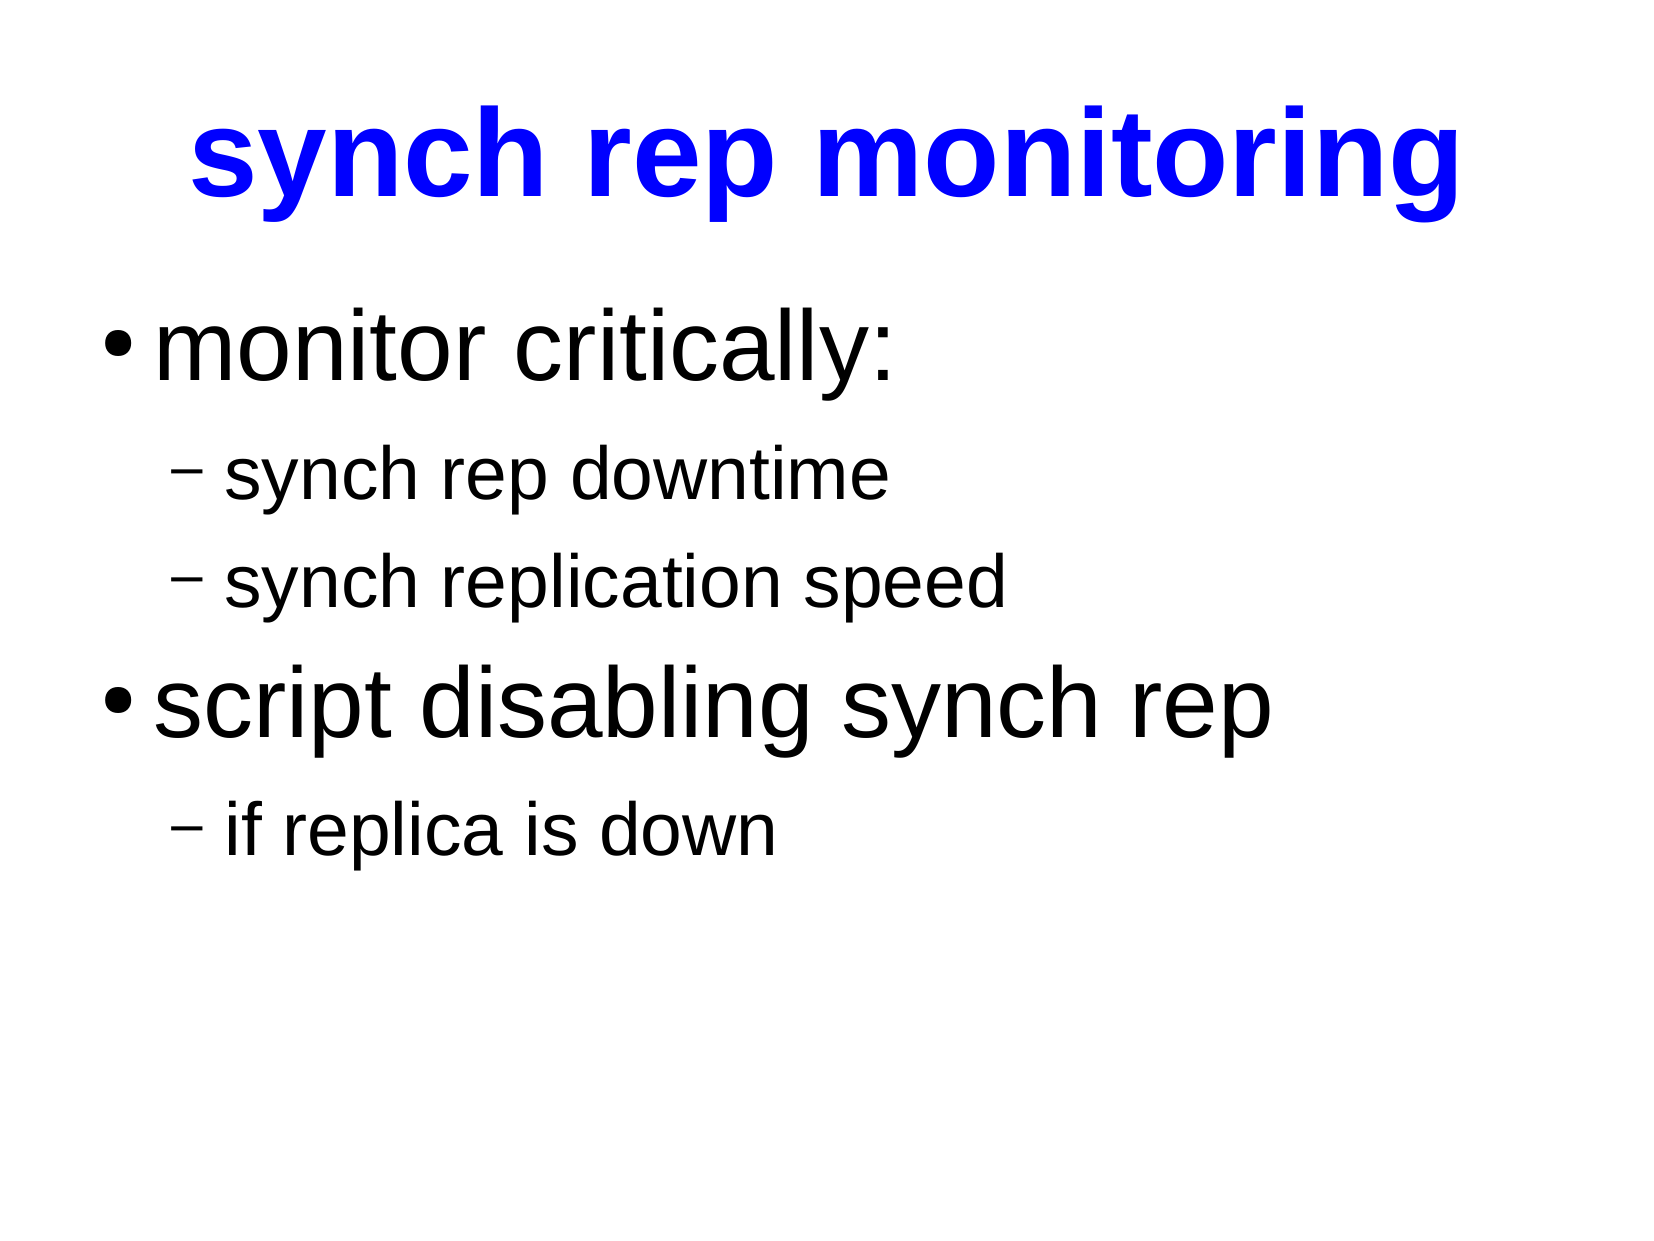

# synch rep monitoring
monitor critically:
synch rep downtime
synch replication speed
script disabling synch rep
if replica is down